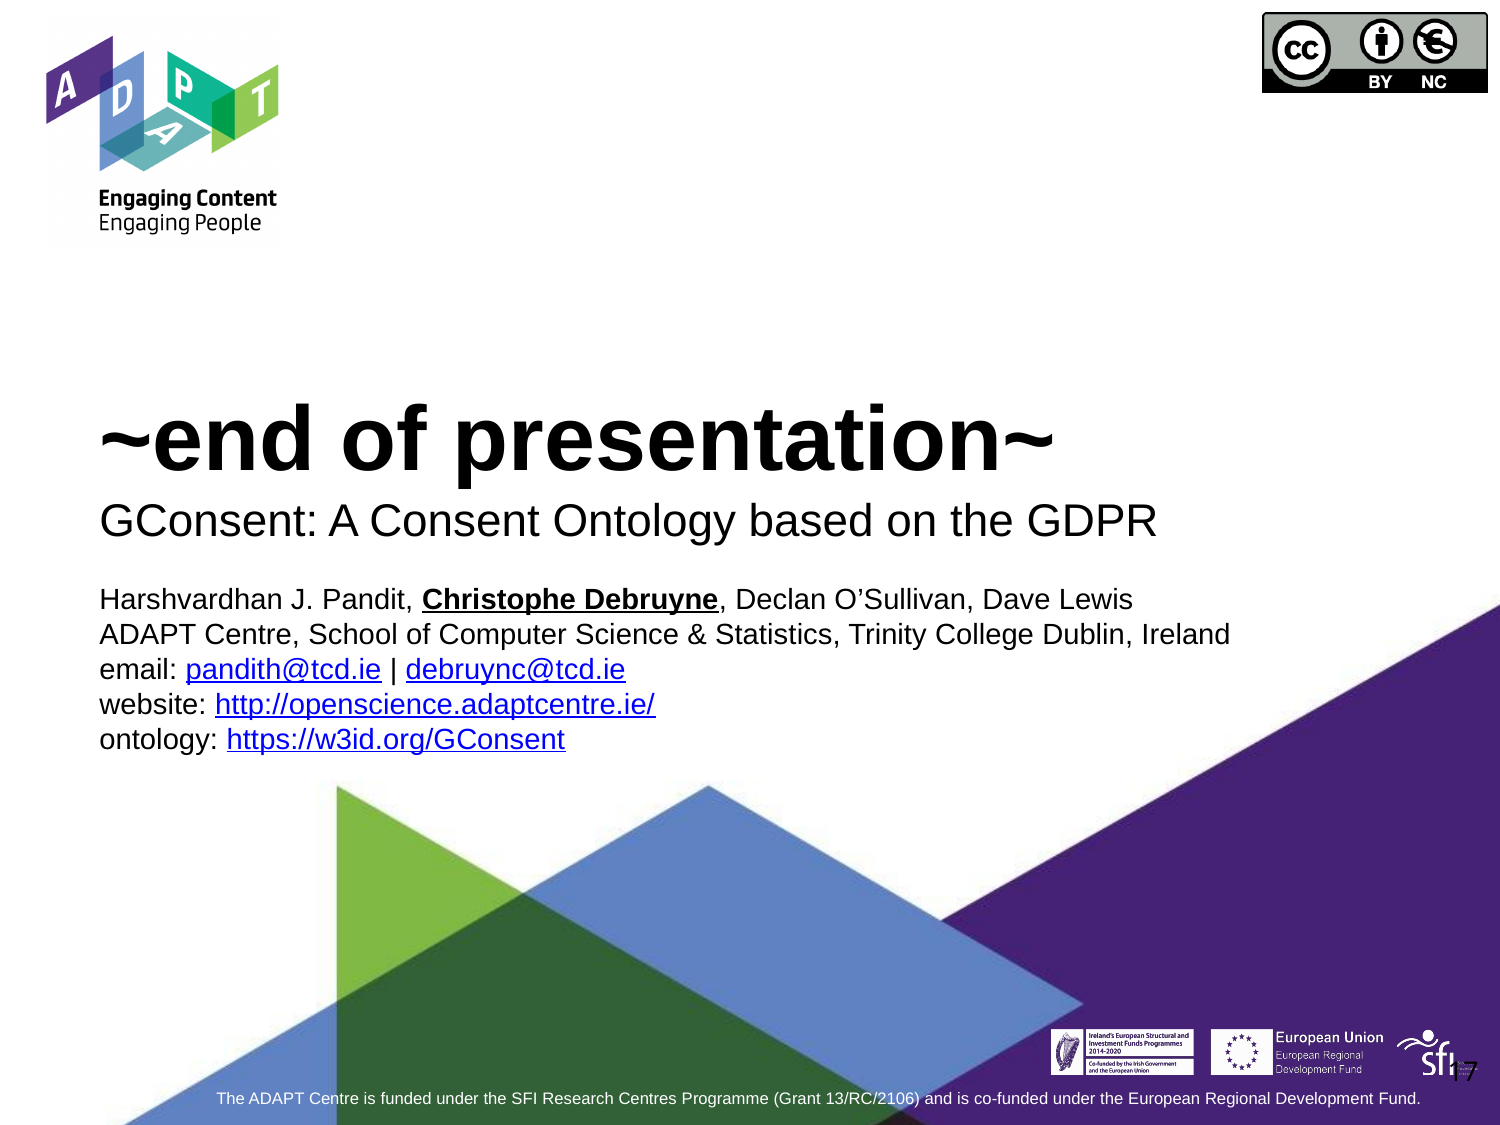

# ~end of presentation~
GConsent: A Consent Ontology based on the GDPR
Harshvardhan J. Pandit, Christophe Debruyne, Declan O’Sullivan, Dave Lewis
ADAPT Centre, School of Computer Science & Statistics, Trinity College Dublin, Ireland
email: pandith@tcd.ie | debruync@tcd.ie
website: http://openscience.adaptcentre.ie/
ontology: https://w3id.org/GConsent
The ADAPT Centre is funded under the SFI Research Centres Programme (Grant 13/RC/2106) and is co-funded under the European Regional Development Fund.